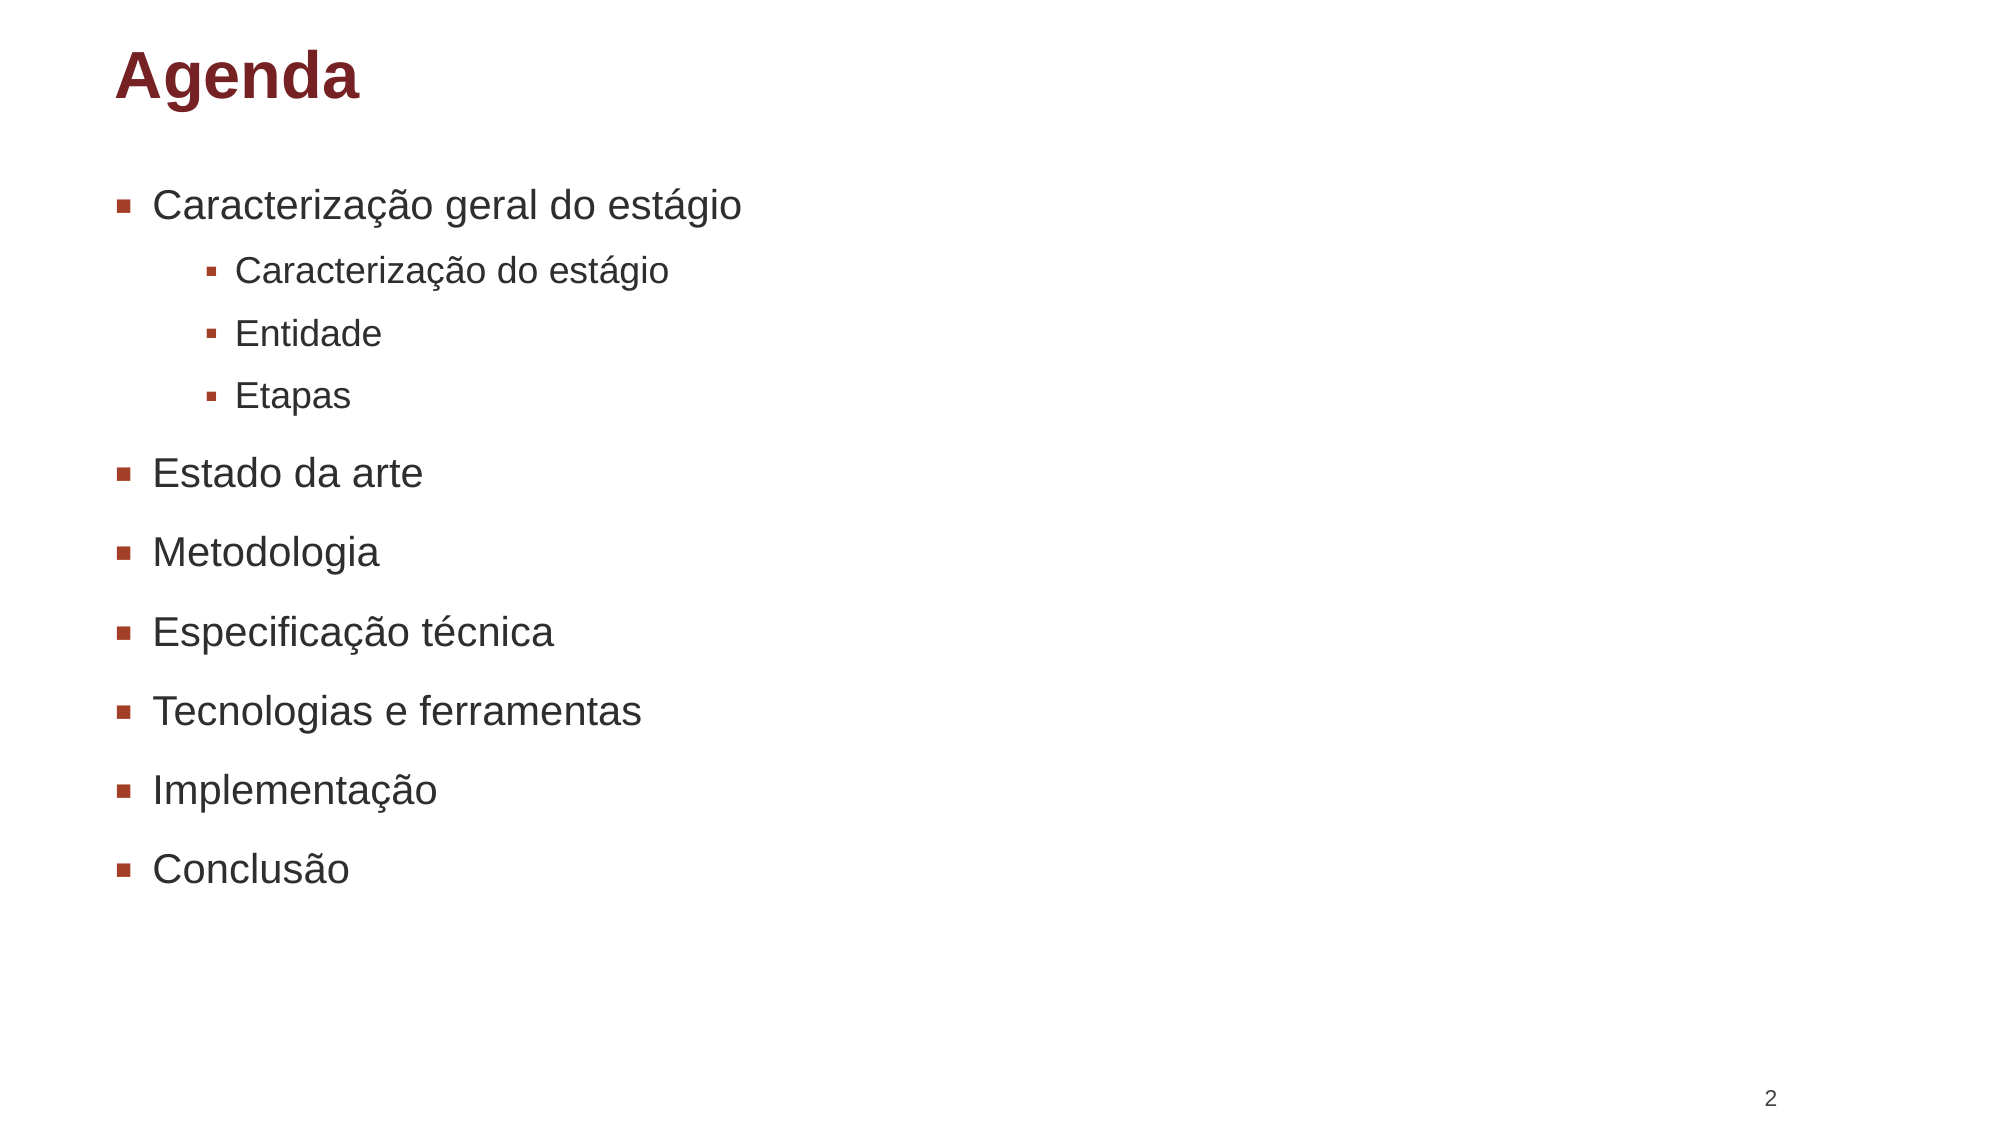

# Agenda
Caracterização geral do estágio
Caracterização do estágio
Entidade
Etapas
Estado da arte
Metodologia
Especificação técnica
Tecnologias e ferramentas
Implementação
Conclusão
2